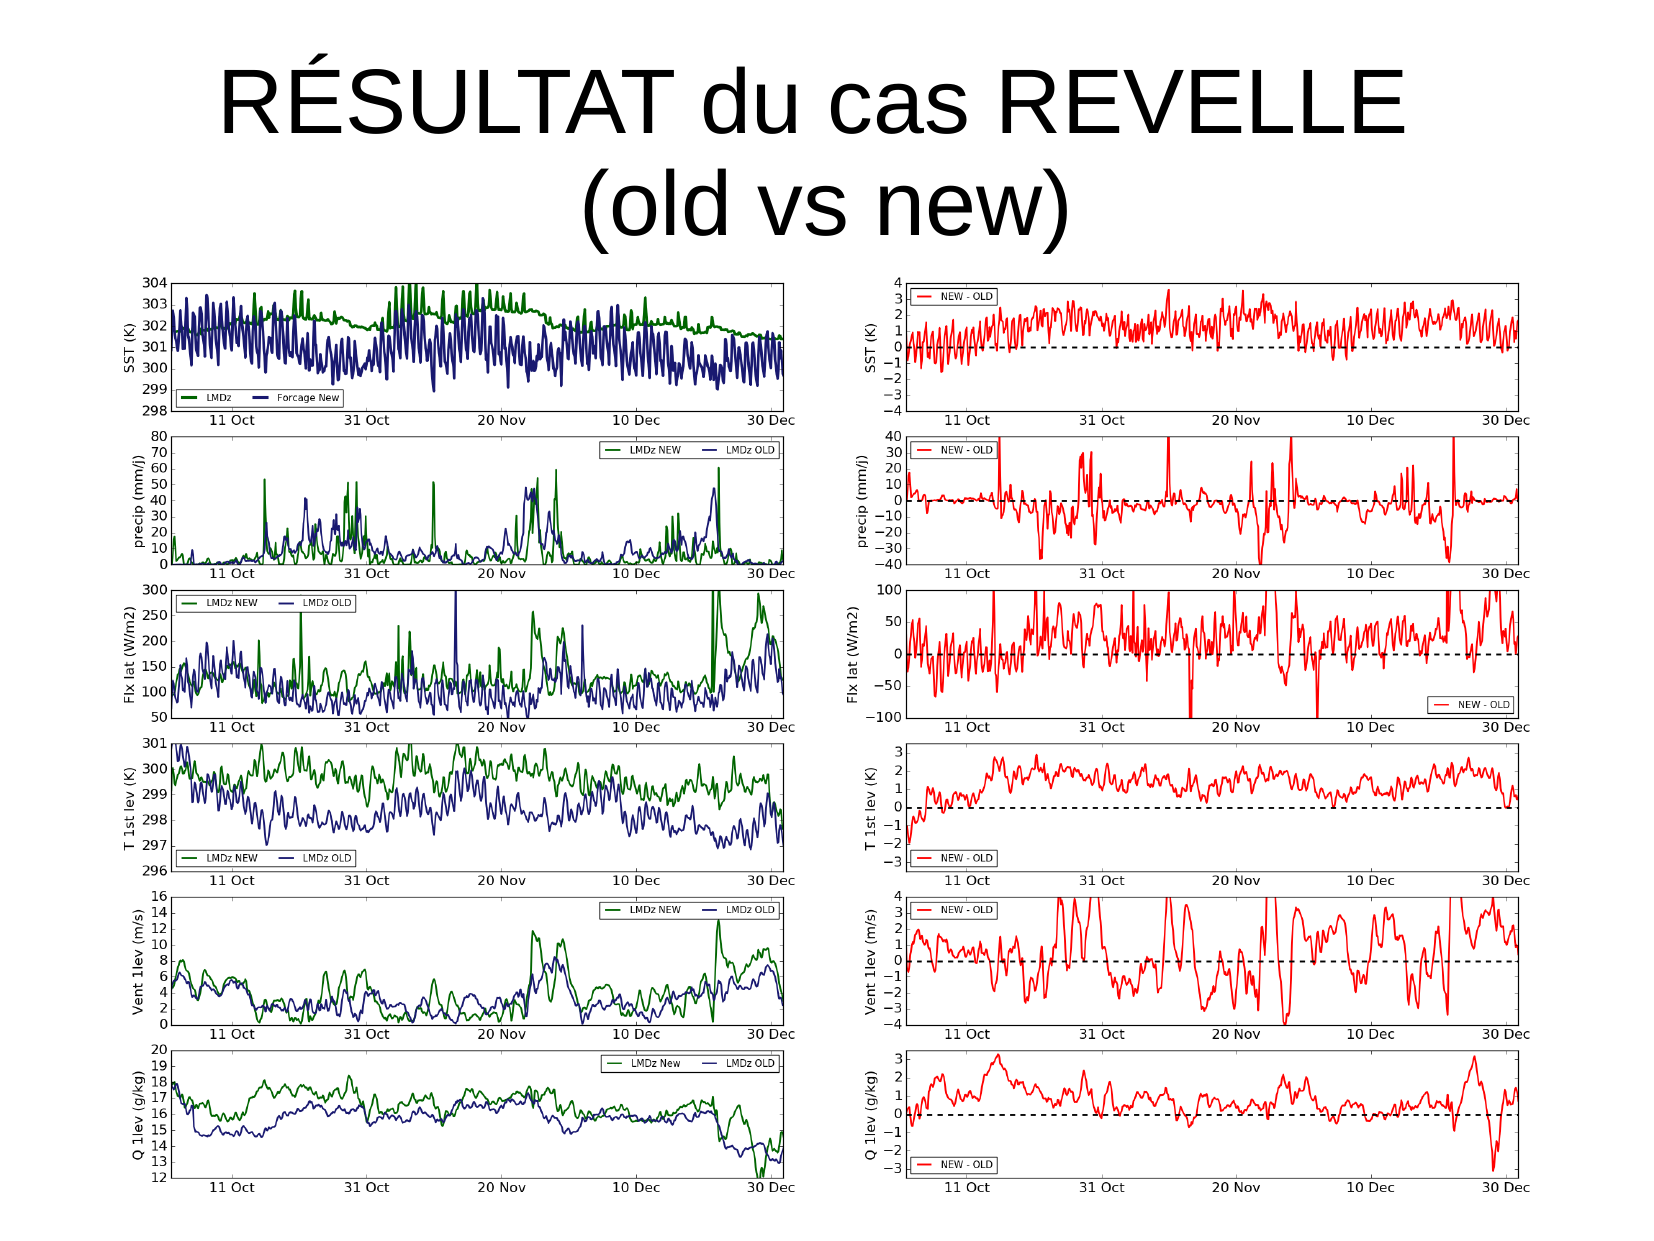

# RÉSULTAT du cas REVELLE (old vs new)